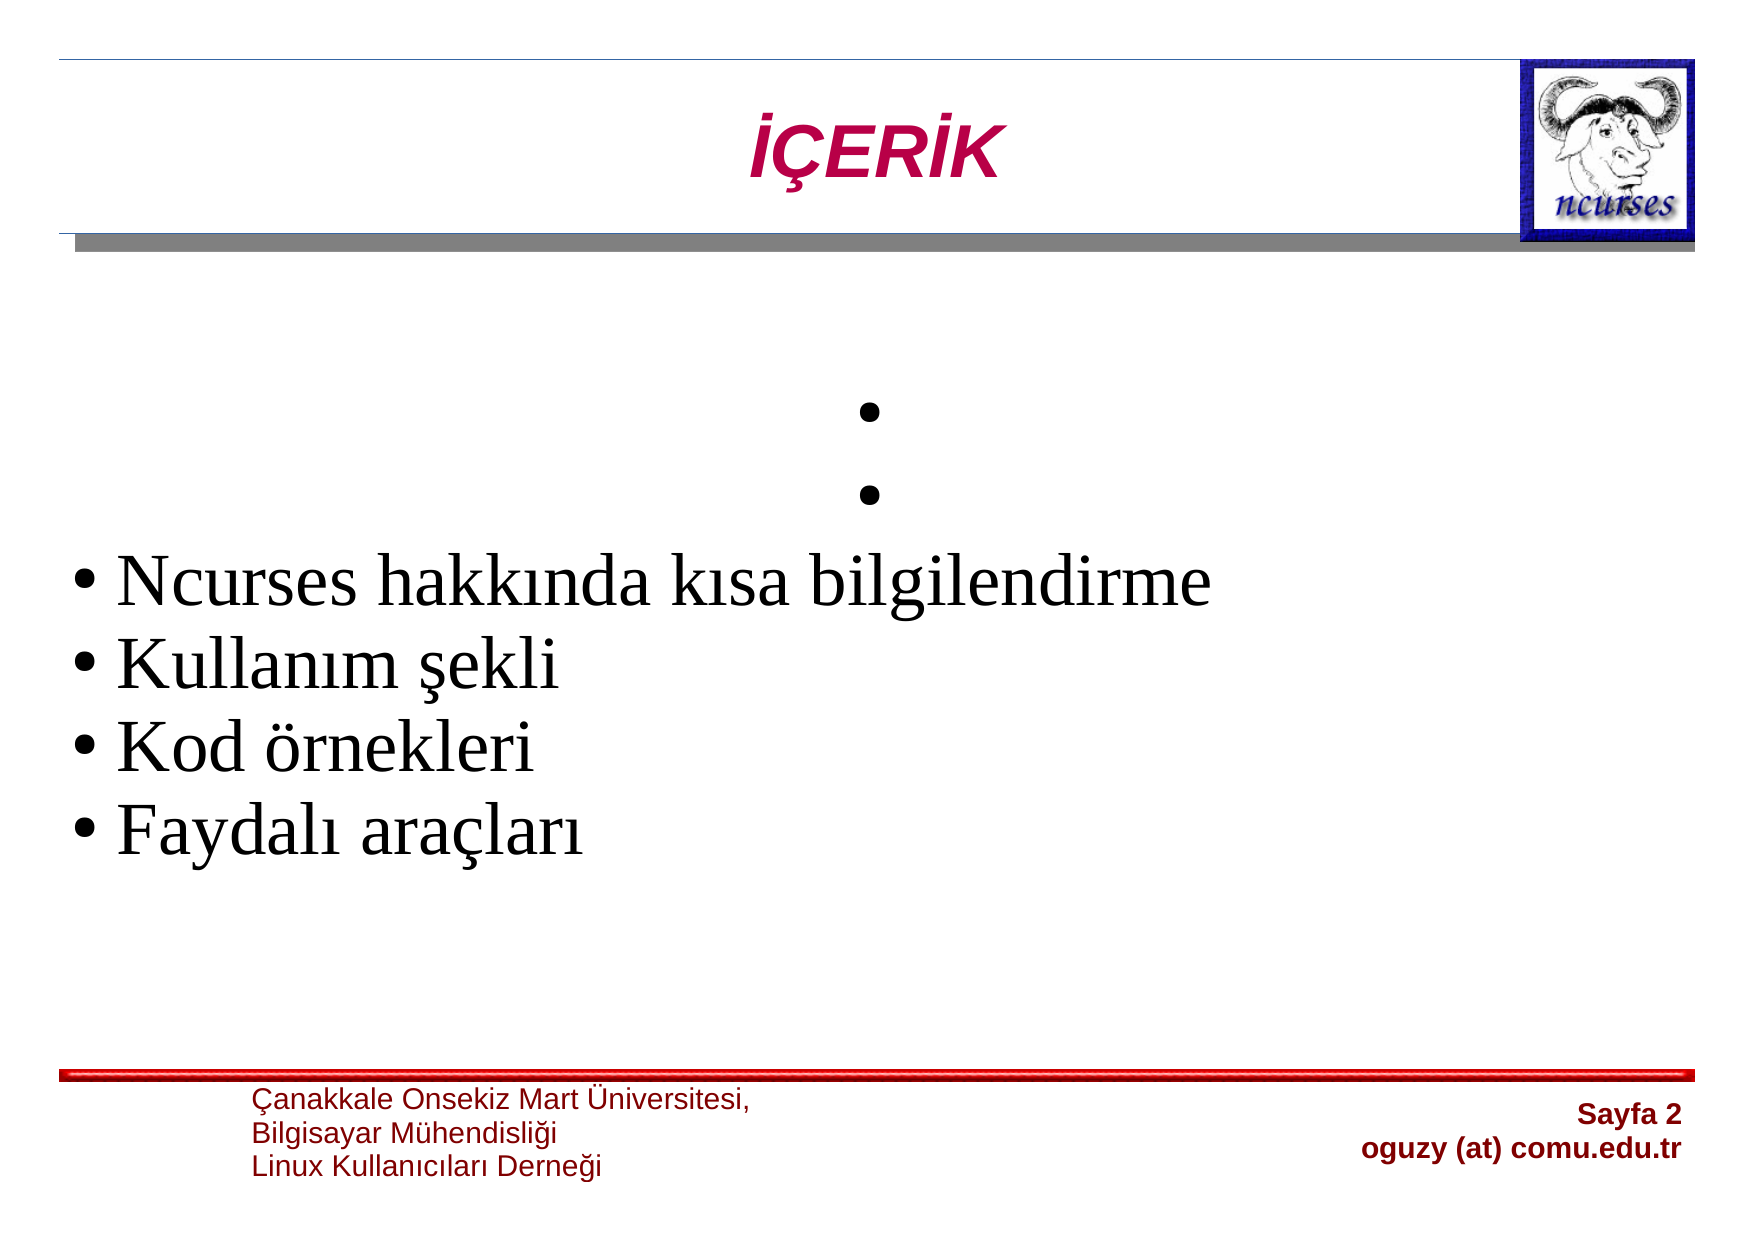

# İÇERİK
 Ncurses hakkında kısa bilgilendirme
 Kullanım şekli
 Kod örnekleri
 Faydalı araçları